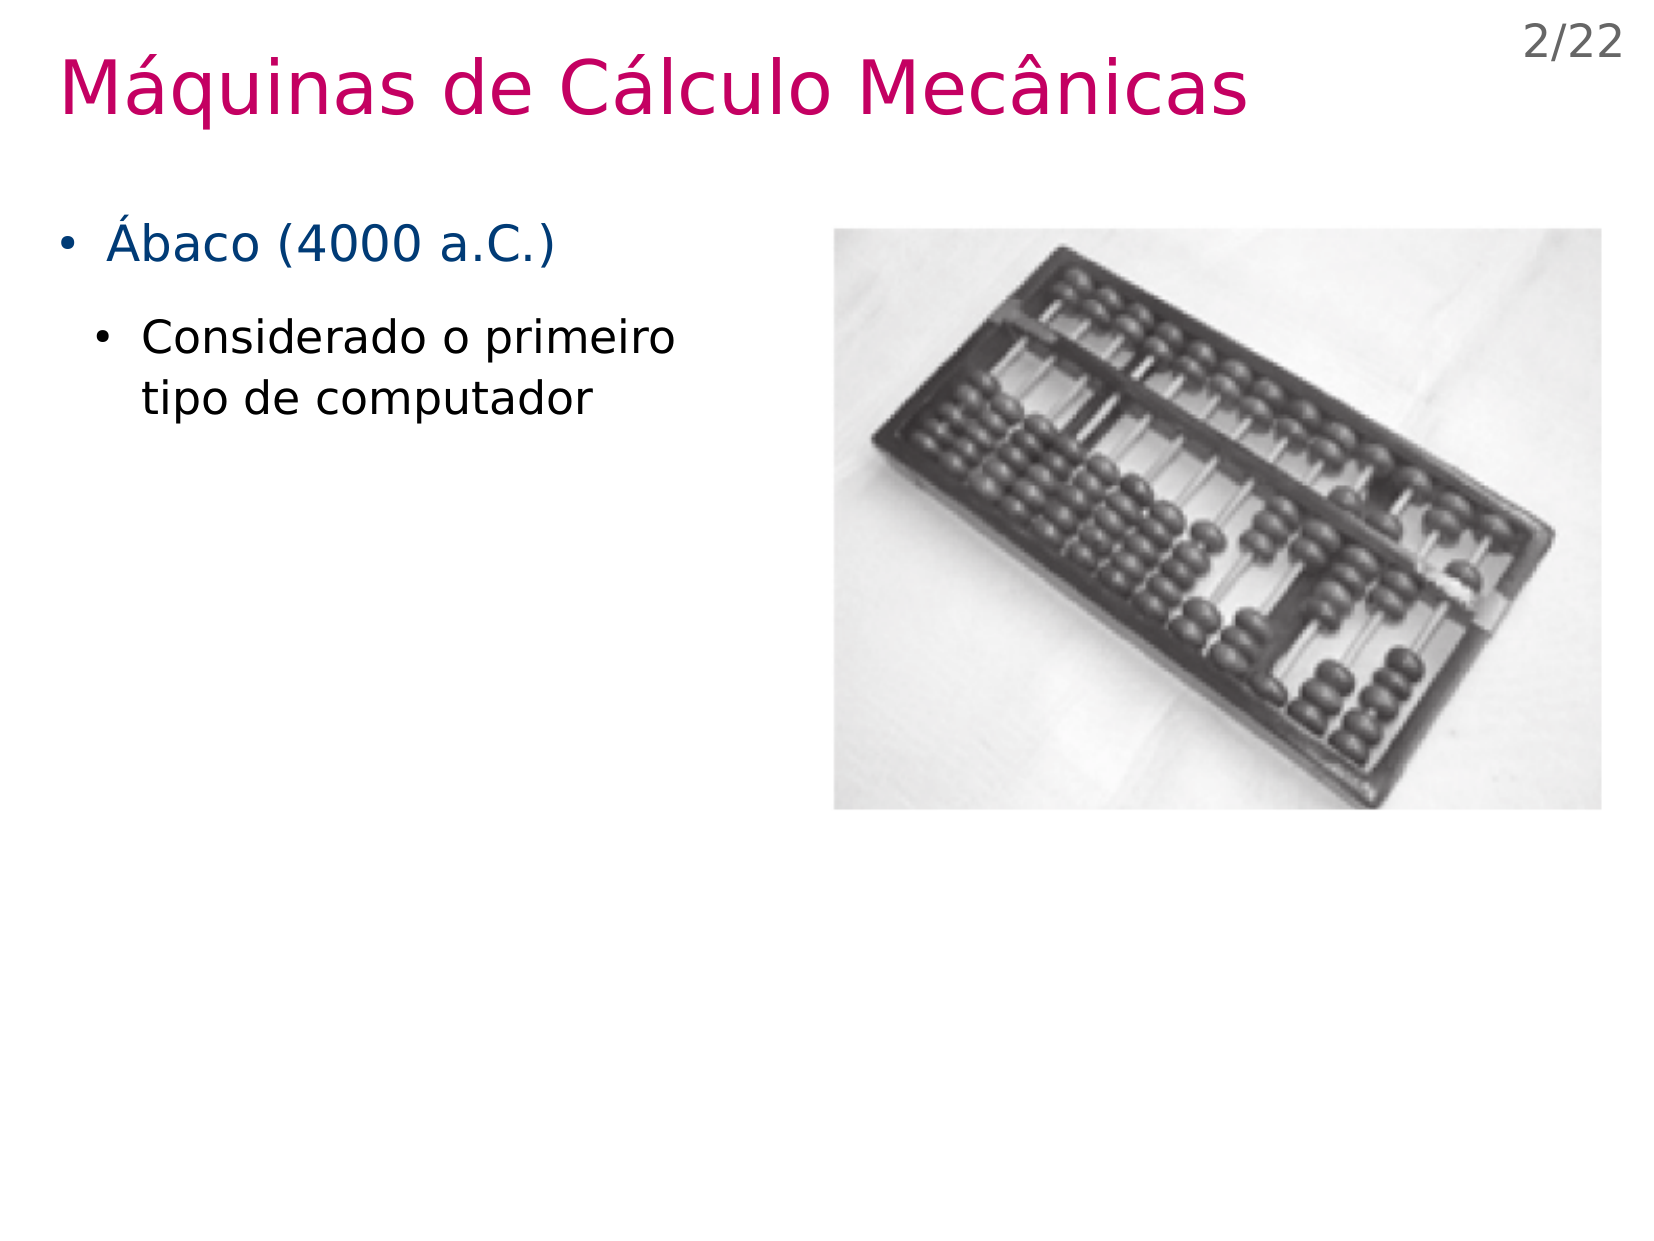

2
# Máquinas de Cálculo Mecânicas
Ábaco (4000 a.C.)
Considerado o primeiro
tipo de computador